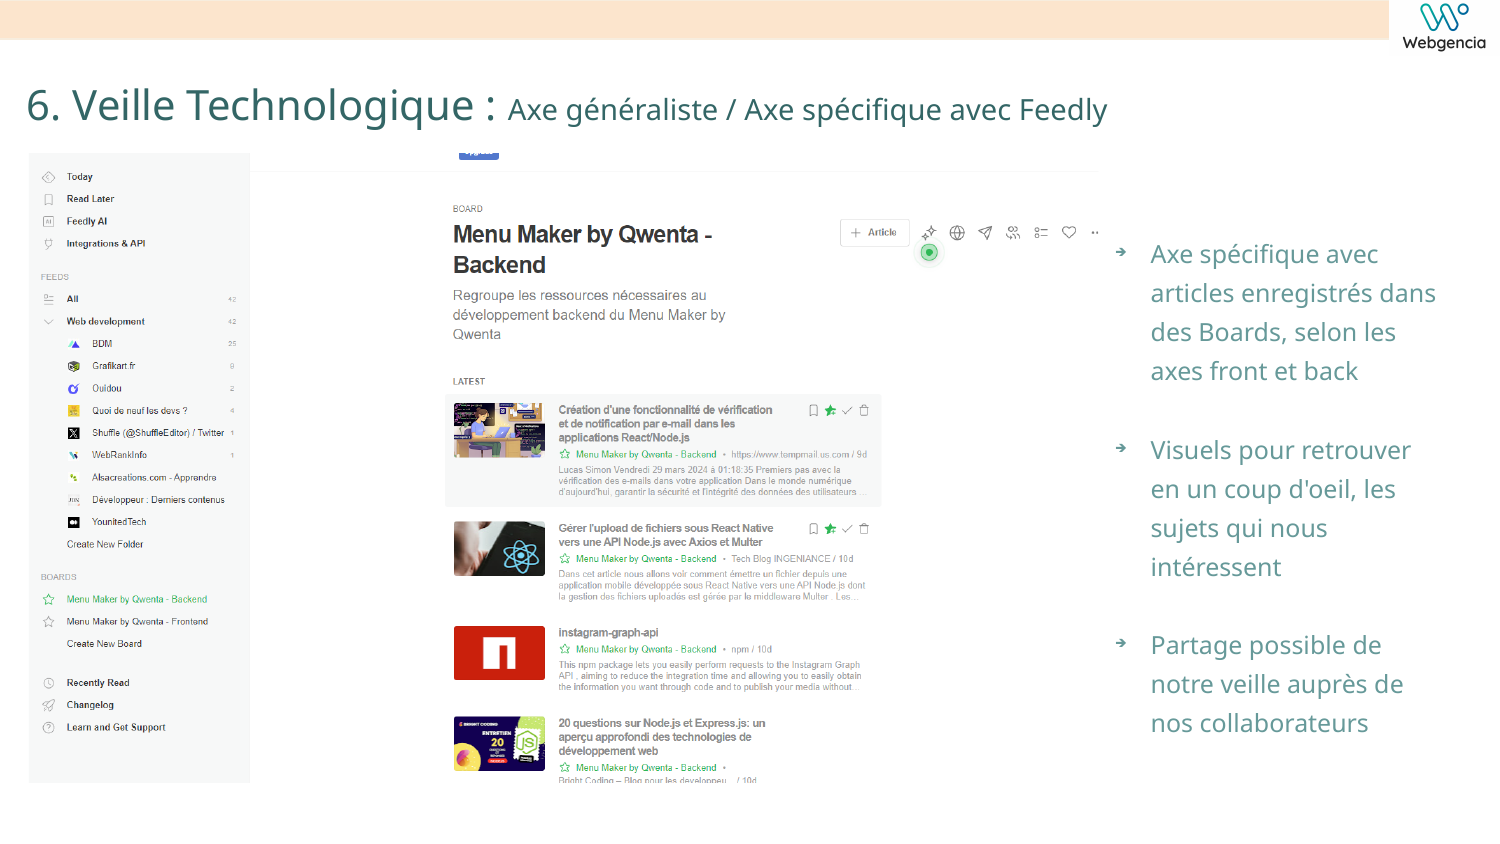

# 6. Veille Technologique : Axe généraliste / Axe spécifique avec Feedly
Axe spécifique avec articles enregistrés dans des Boards, selon les axes front et back
Visuels pour retrouver en un coup d'oeil, les sujets qui nous intéressent
Partage possible de notre veille auprès de nos collaborateurs